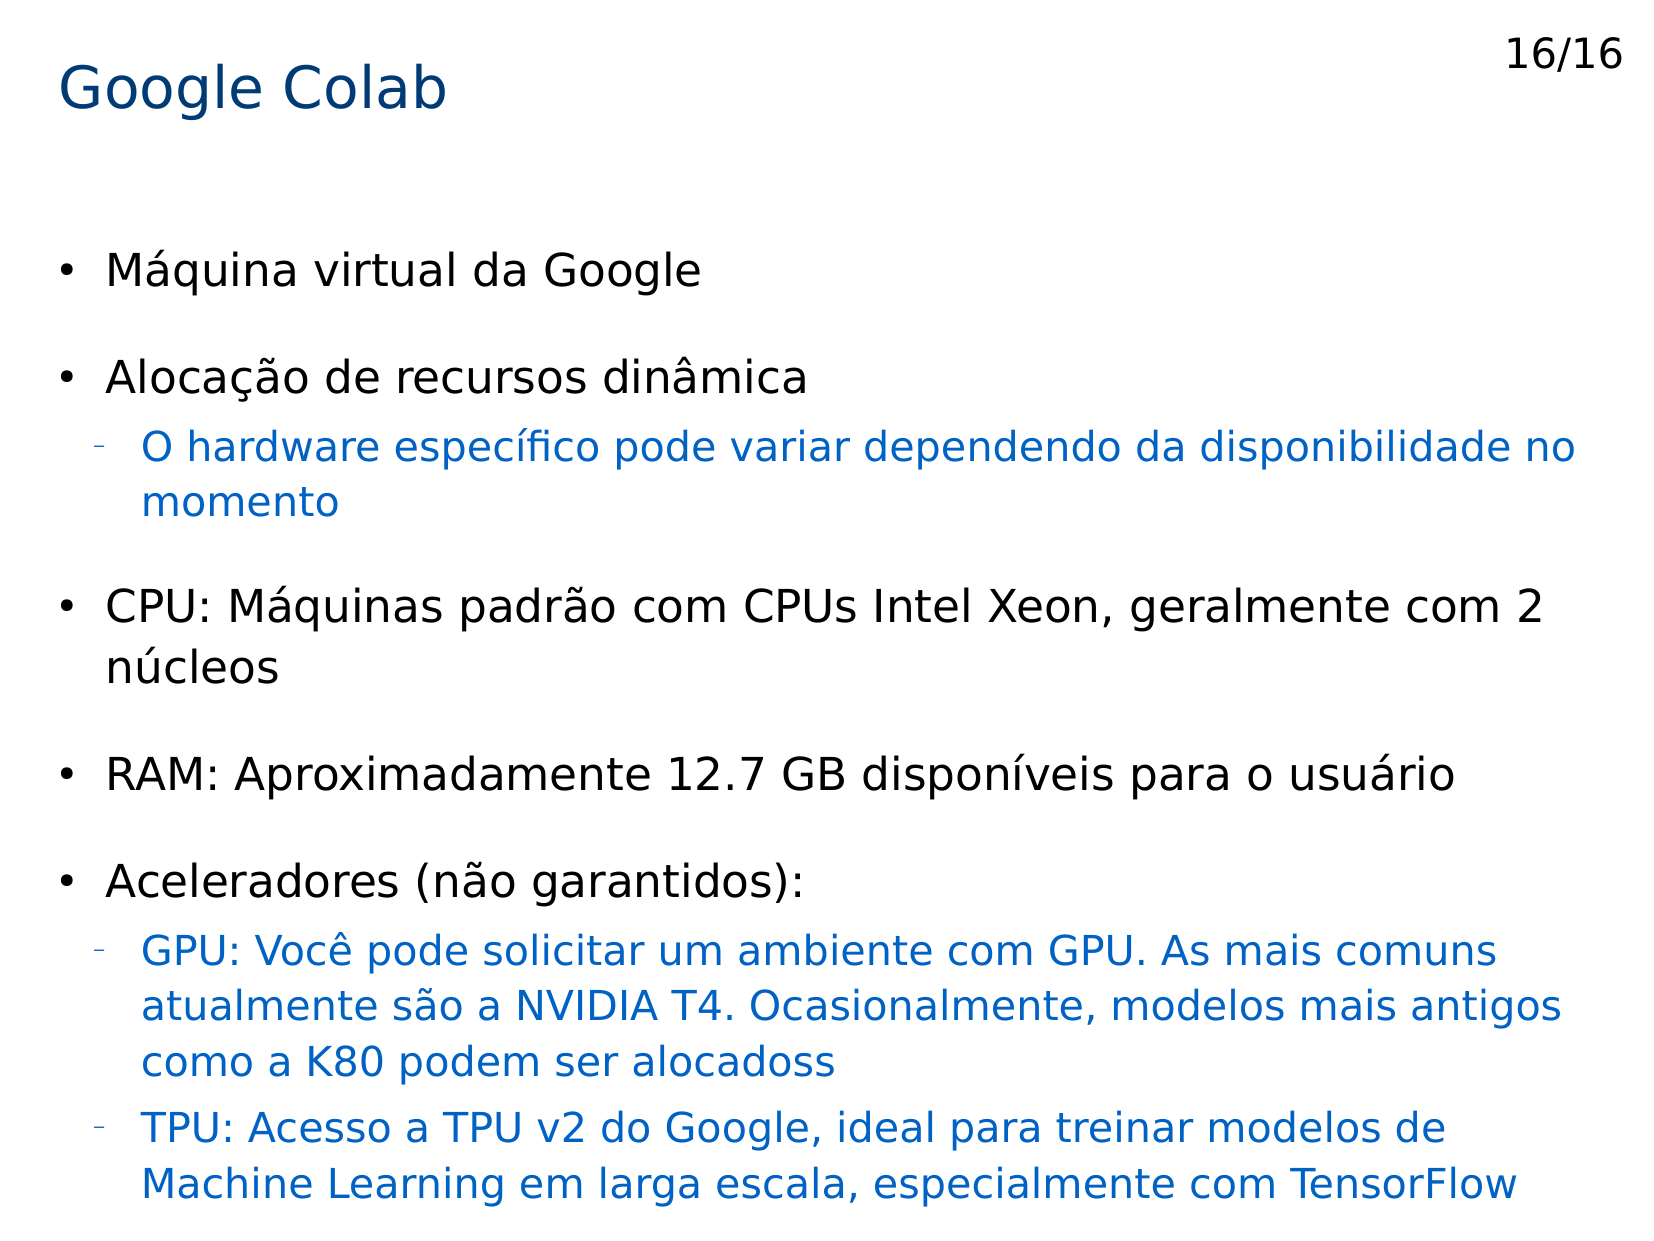

# Google Colab
16
Máquina virtual da Google
Alocação de recursos dinâmica
O hardware específico pode variar dependendo da disponibilidade no momento
CPU: Máquinas padrão com CPUs Intel Xeon, geralmente com 2 núcleos
RAM: Aproximadamente 12.7 GB disponíveis para o usuário
Aceleradores (não garantidos):
GPU: Você pode solicitar um ambiente com GPU. As mais comuns atualmente são a NVIDIA T4. Ocasionalmente, modelos mais antigos como a K80 podem ser alocadoss
TPU: Acesso a TPU v2 do Google, ideal para treinar modelos de Machine Learning em larga escala, especialmente com TensorFlow